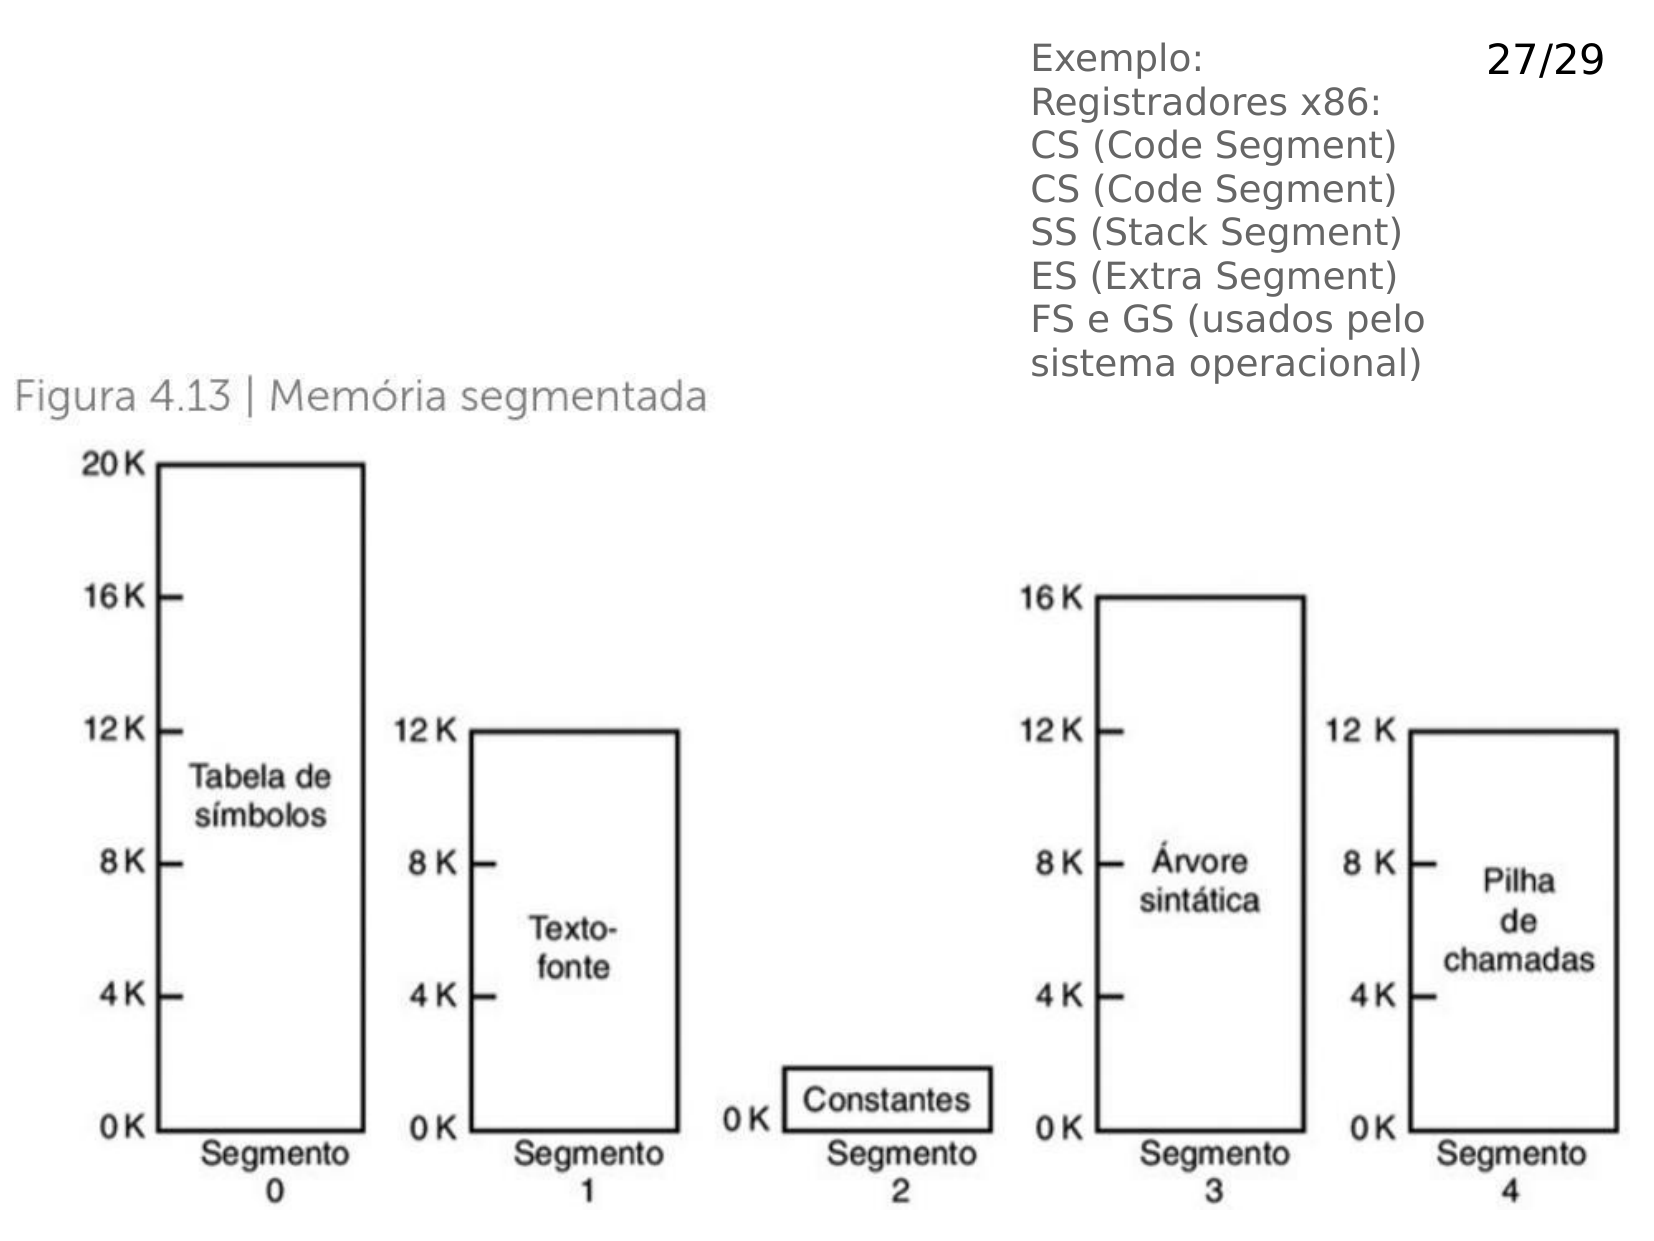

#
Exemplo:
Registradores x86:
CS (Code Segment)
CS (Code Segment)
SS (Stack Segment)
ES (Extra Segment)
FS e GS (usados pelo sistema operacional)
27